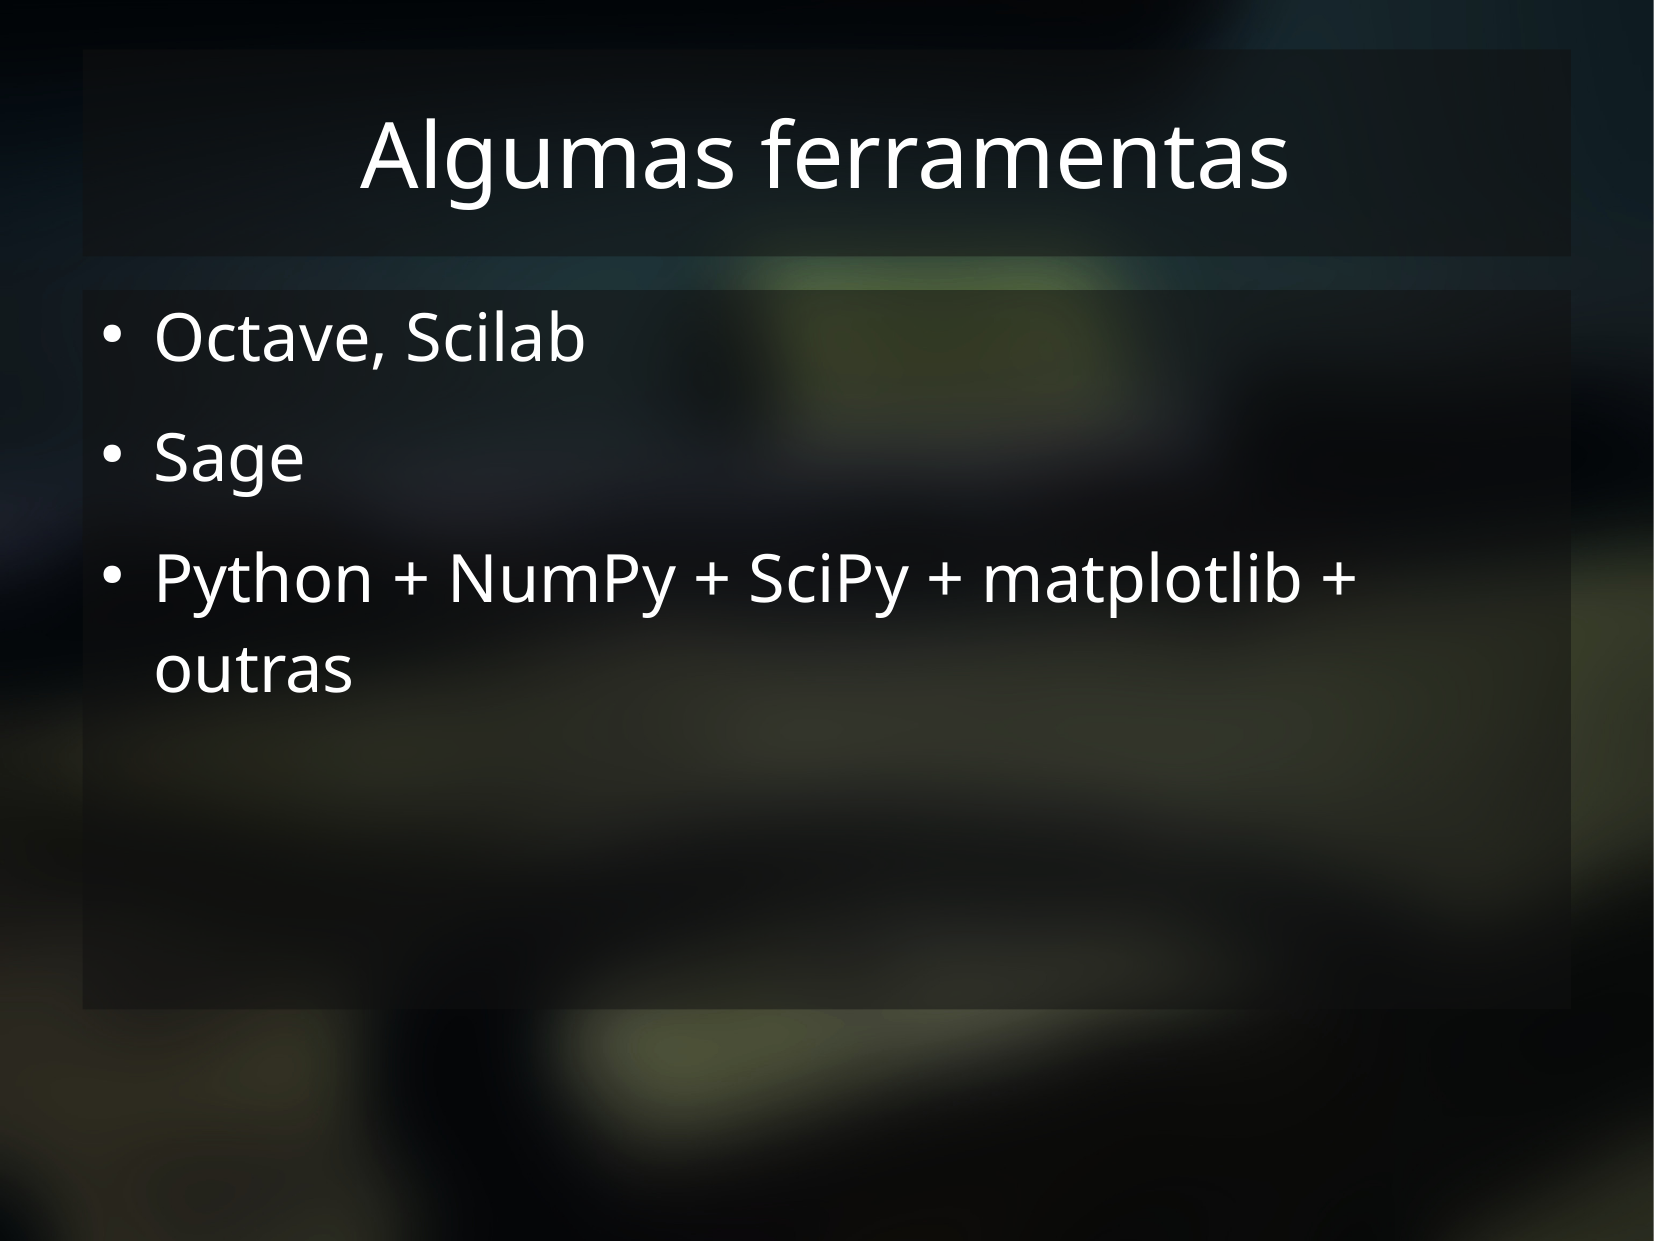

# Algumas ferramentas
Octave, Scilab
Sage
Python + NumPy + SciPy + matplotlib + outras